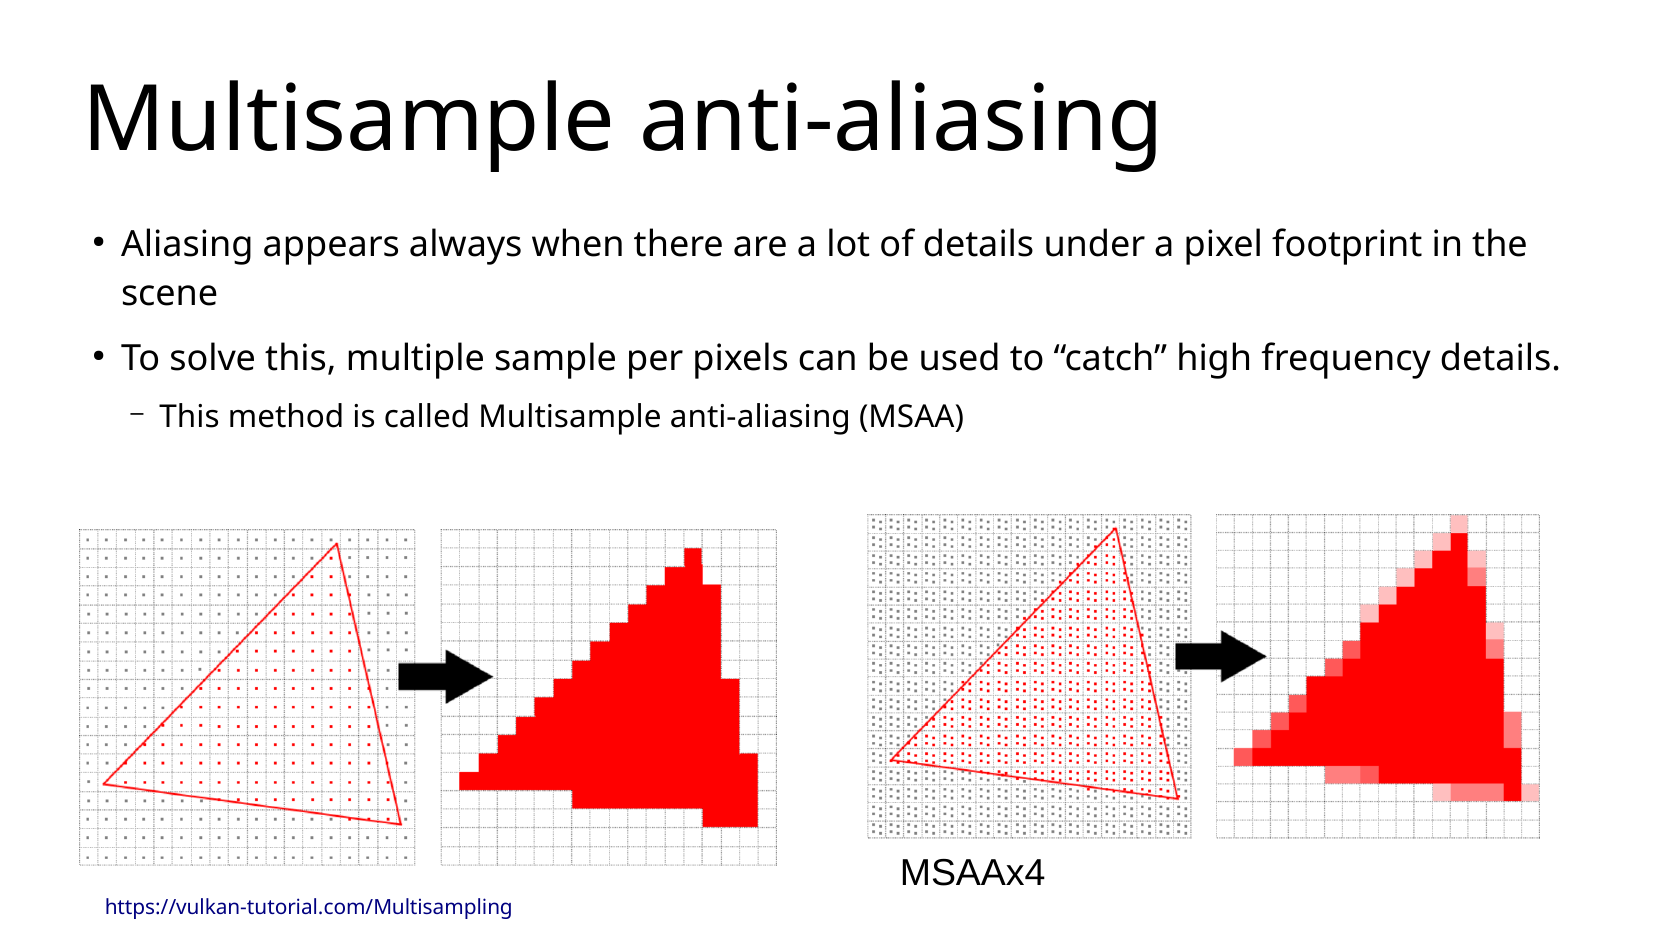

# Multisample anti-aliasing
Aliasing appears always when there are a lot of details under a pixel footprint in the scene
To solve this, multiple sample per pixels can be used to “catch” high frequency details.
This method is called Multisample anti-aliasing (MSAA)
MSAAx4
https://vulkan-tutorial.com/Multisampling